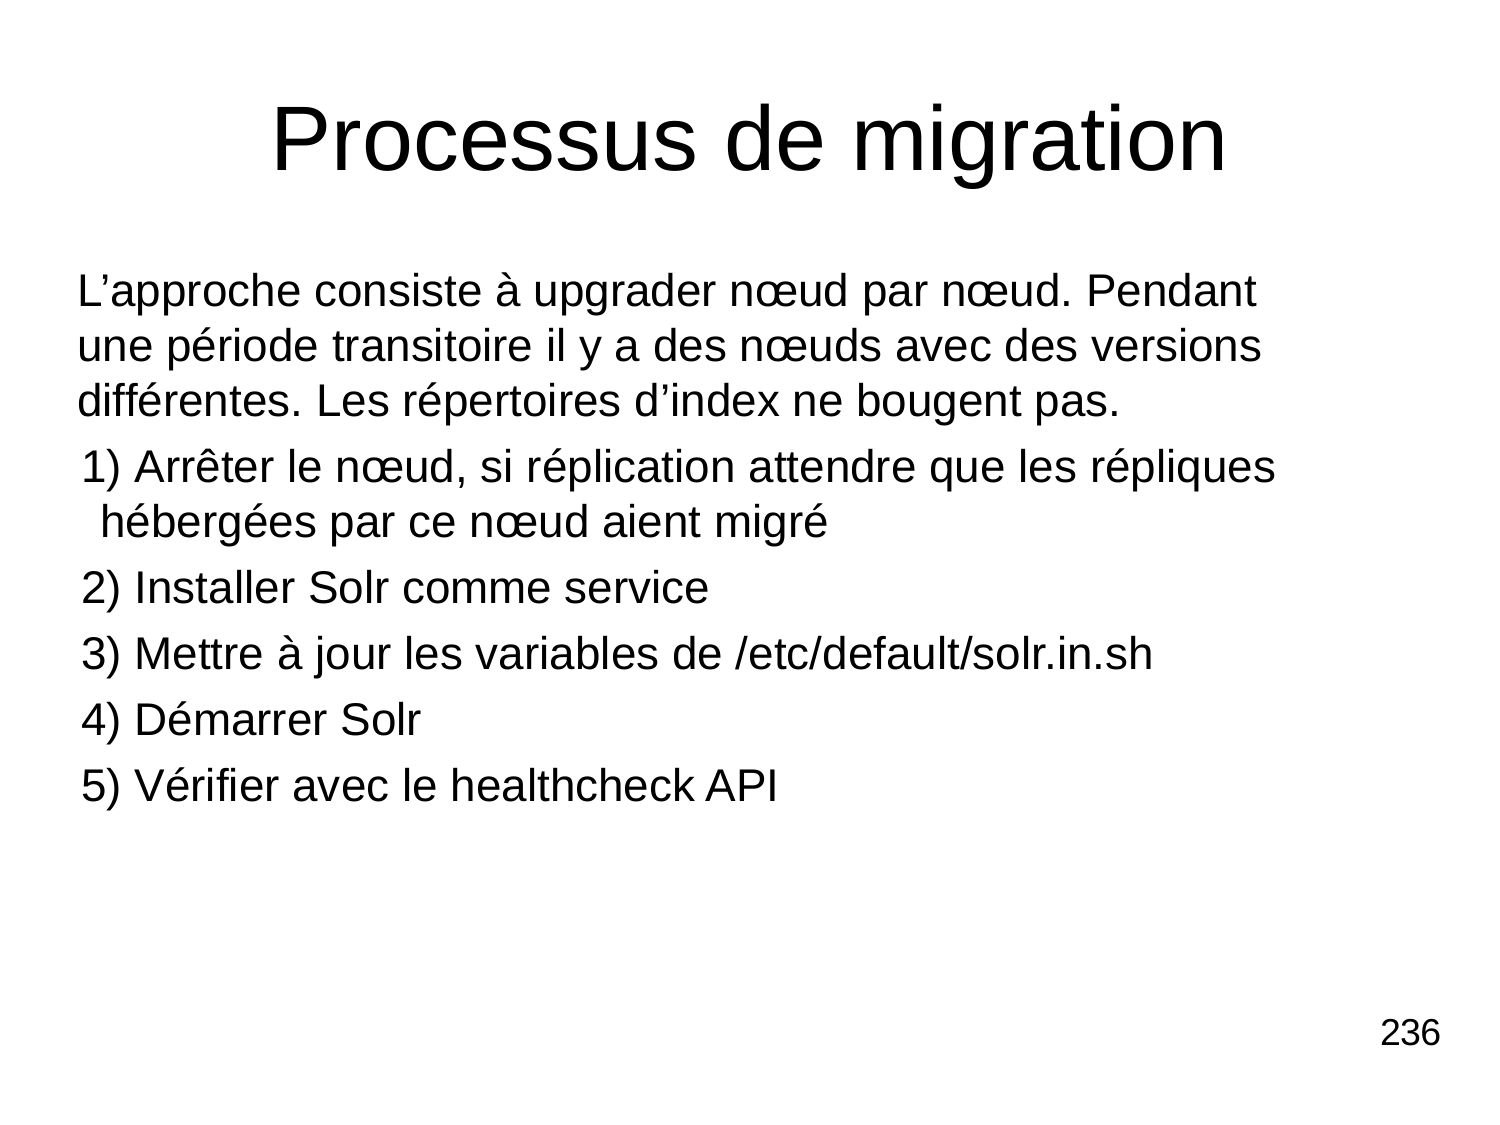

# Processus de migration
L’approche consiste à upgrader nœud par nœud. Pendant une période transitoire il y a des nœuds avec des versions différentes. Les répertoires d’index ne bougent pas.
 Arrêter le nœud, si réplication attendre que les répliques hébergées par ce nœud aient migré
 Installer Solr comme service
 Mettre à jour les variables de /etc/default/solr.in.sh
 Démarrer Solr
 Vérifier avec le healthcheck API
236